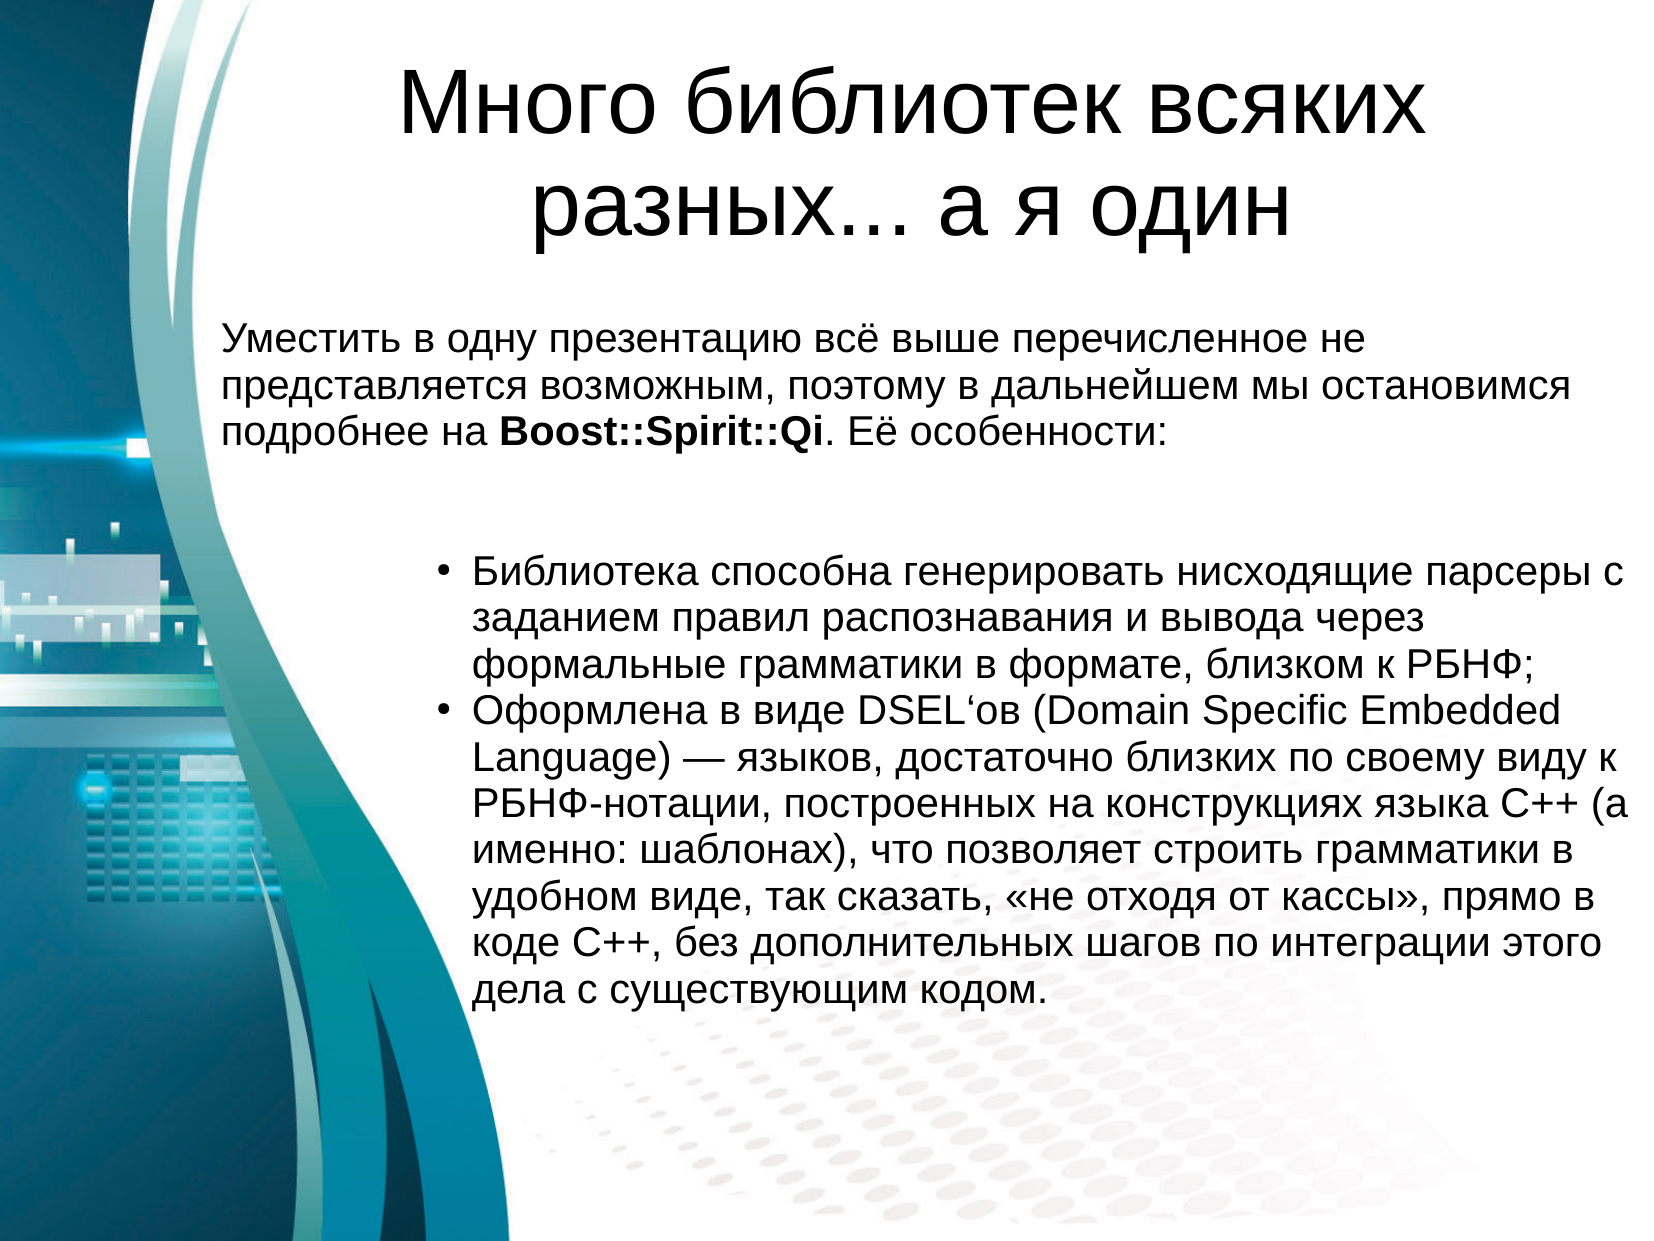

# Много библиотек всяких разных... а я один
Уместить в одну презентацию всё выше перечисленное не представляется возможным, поэтому в дальнейшем мы остановимся подробнее на Boost::Spirit::Qi. Её особенности:
Библиотека способна генерировать нисходящие парсеры с заданием правил распознавания и вывода через формальные грамматики в формате, близком к РБНФ;
Оформлена в виде DSEL‘ов (Domain Specific Embedded Language) — языков, достаточно близких по своему виду к РБНФ-нотации, построенных на конструкциях языка C++ (а именно: шаблонах), что позволяет строить грамматики в удобном виде, так сказать, «не отходя от кассы», прямо в коде C++, без дополнительных шагов по интеграции этого дела с существующим кодом.